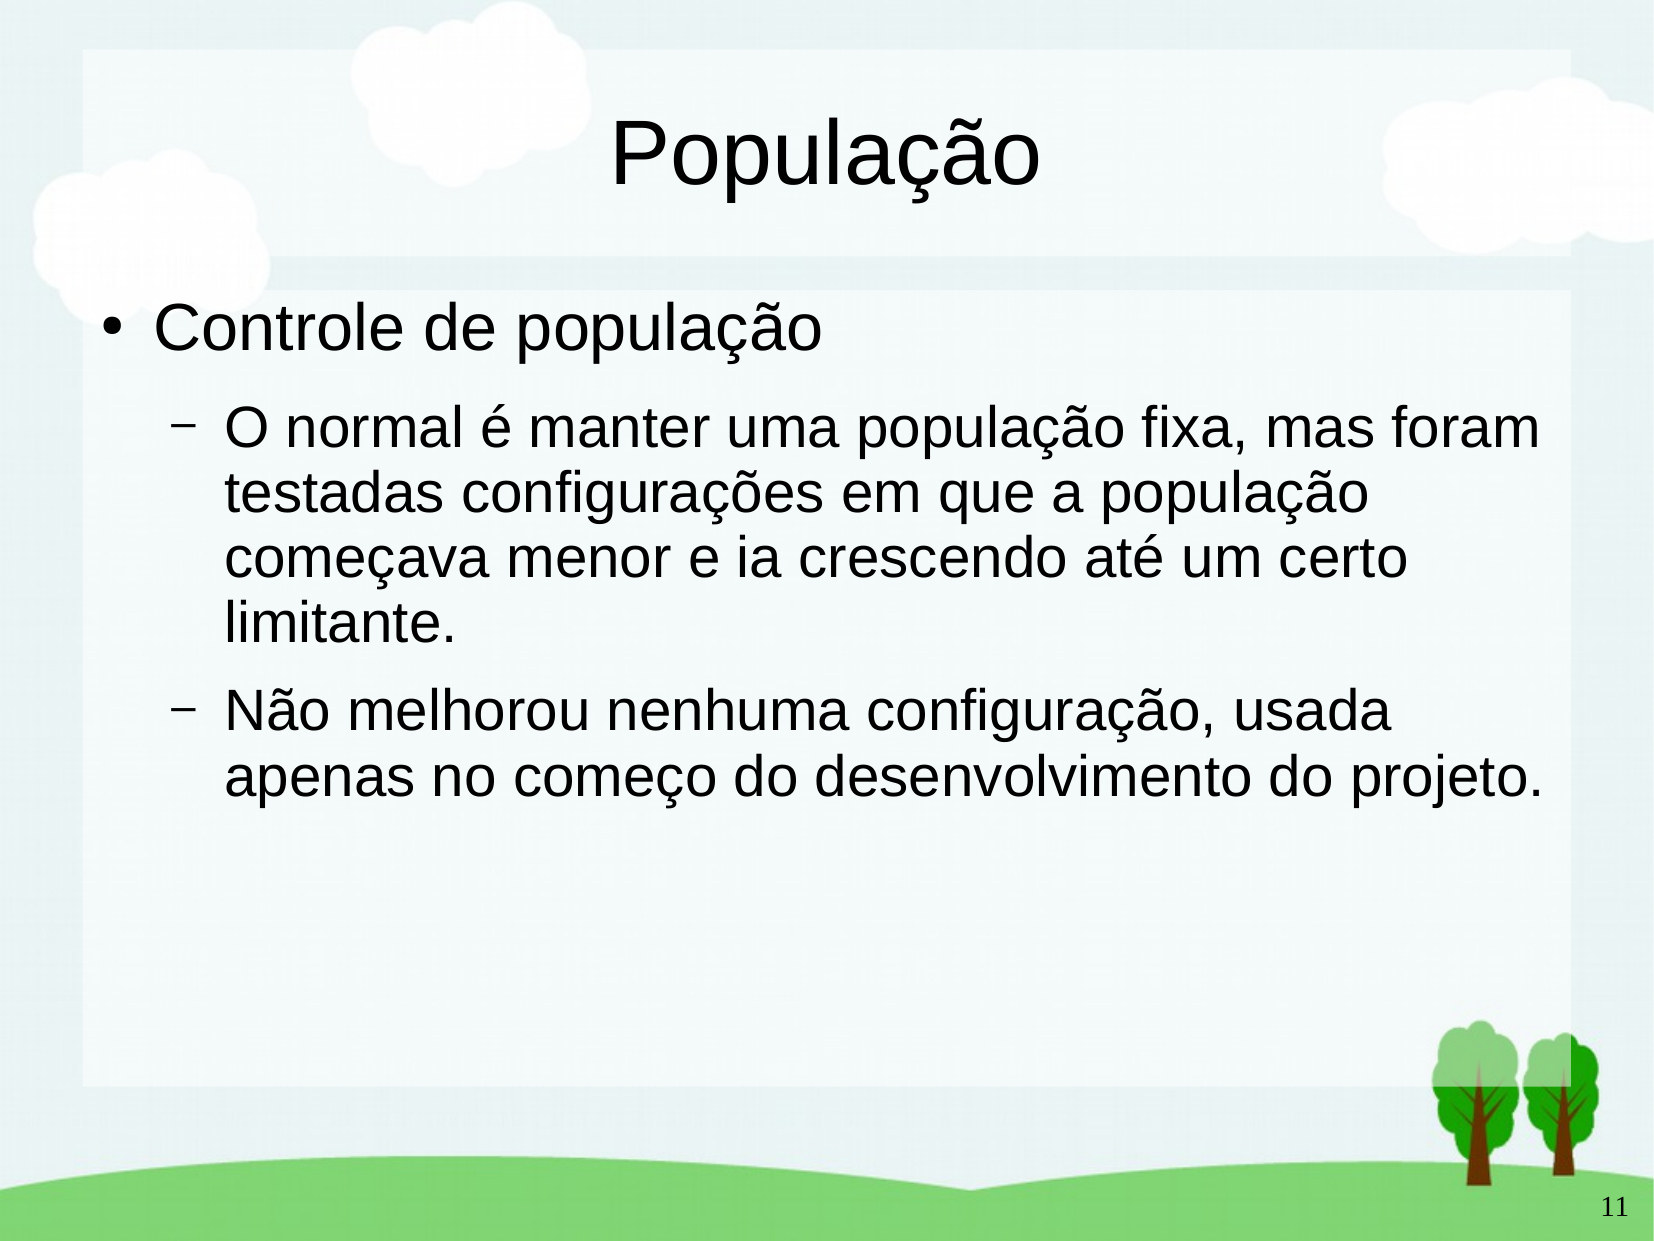

# População
Controle de população
O normal é manter uma população fixa, mas foram testadas configurações em que a população começava menor e ia crescendo até um certo limitante.
Não melhorou nenhuma configuração, usada apenas no começo do desenvolvimento do projeto.
11